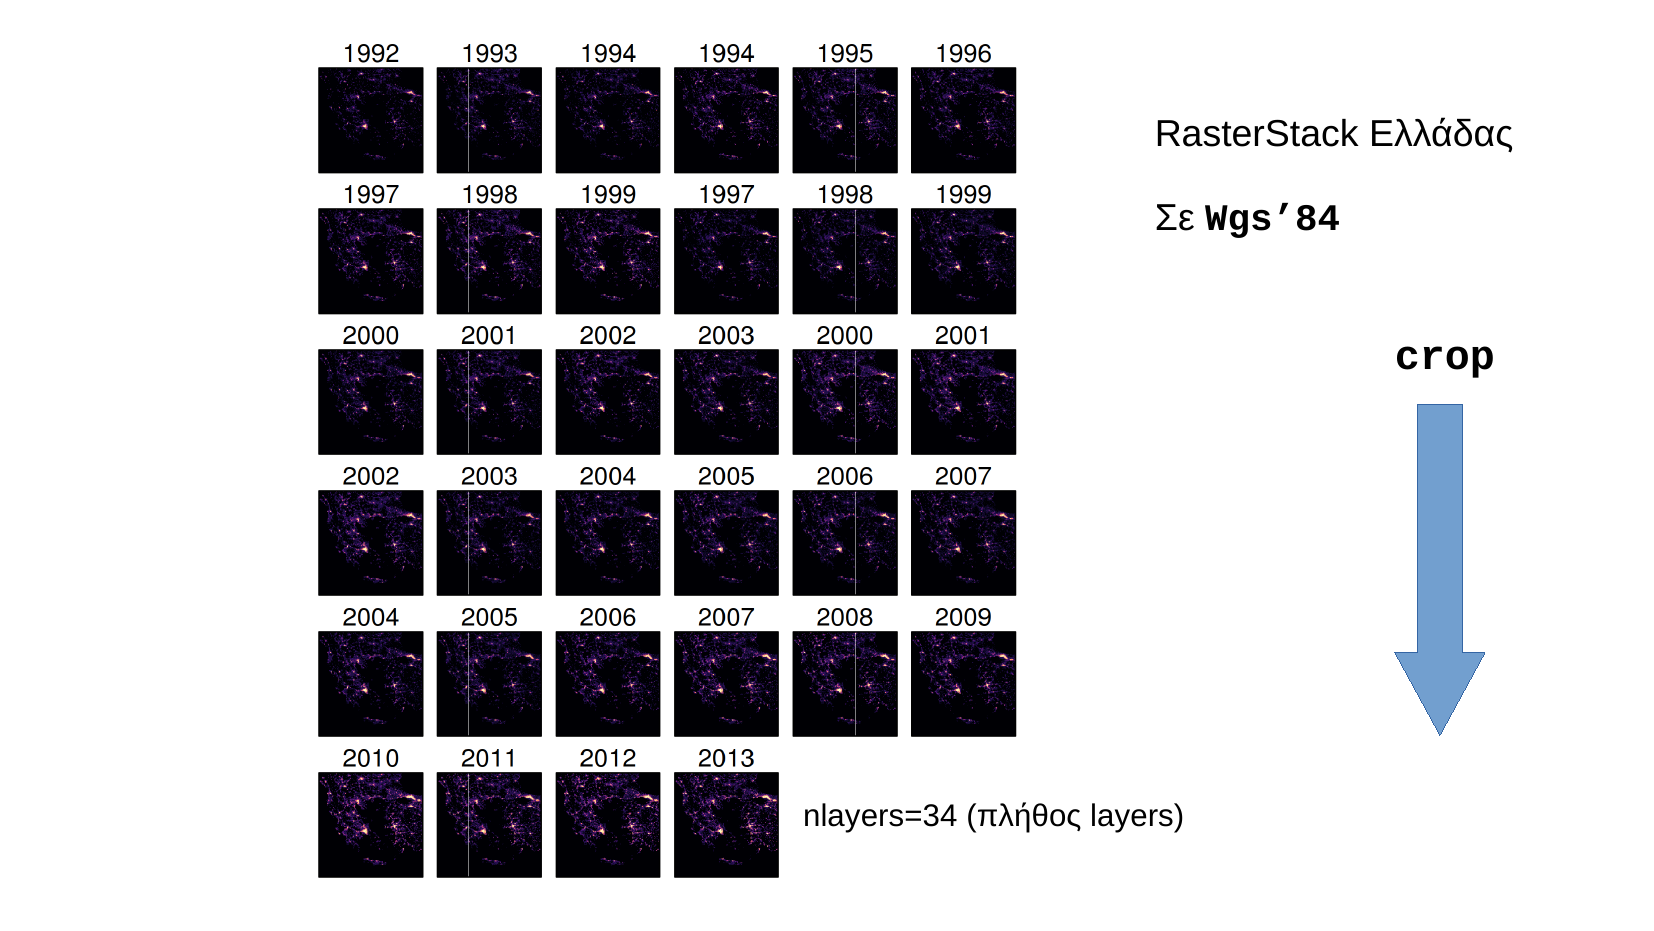

RasterStack Ελλάδας
Σε Wgs’84
crop
nlayers=34 (πλήθος layers)